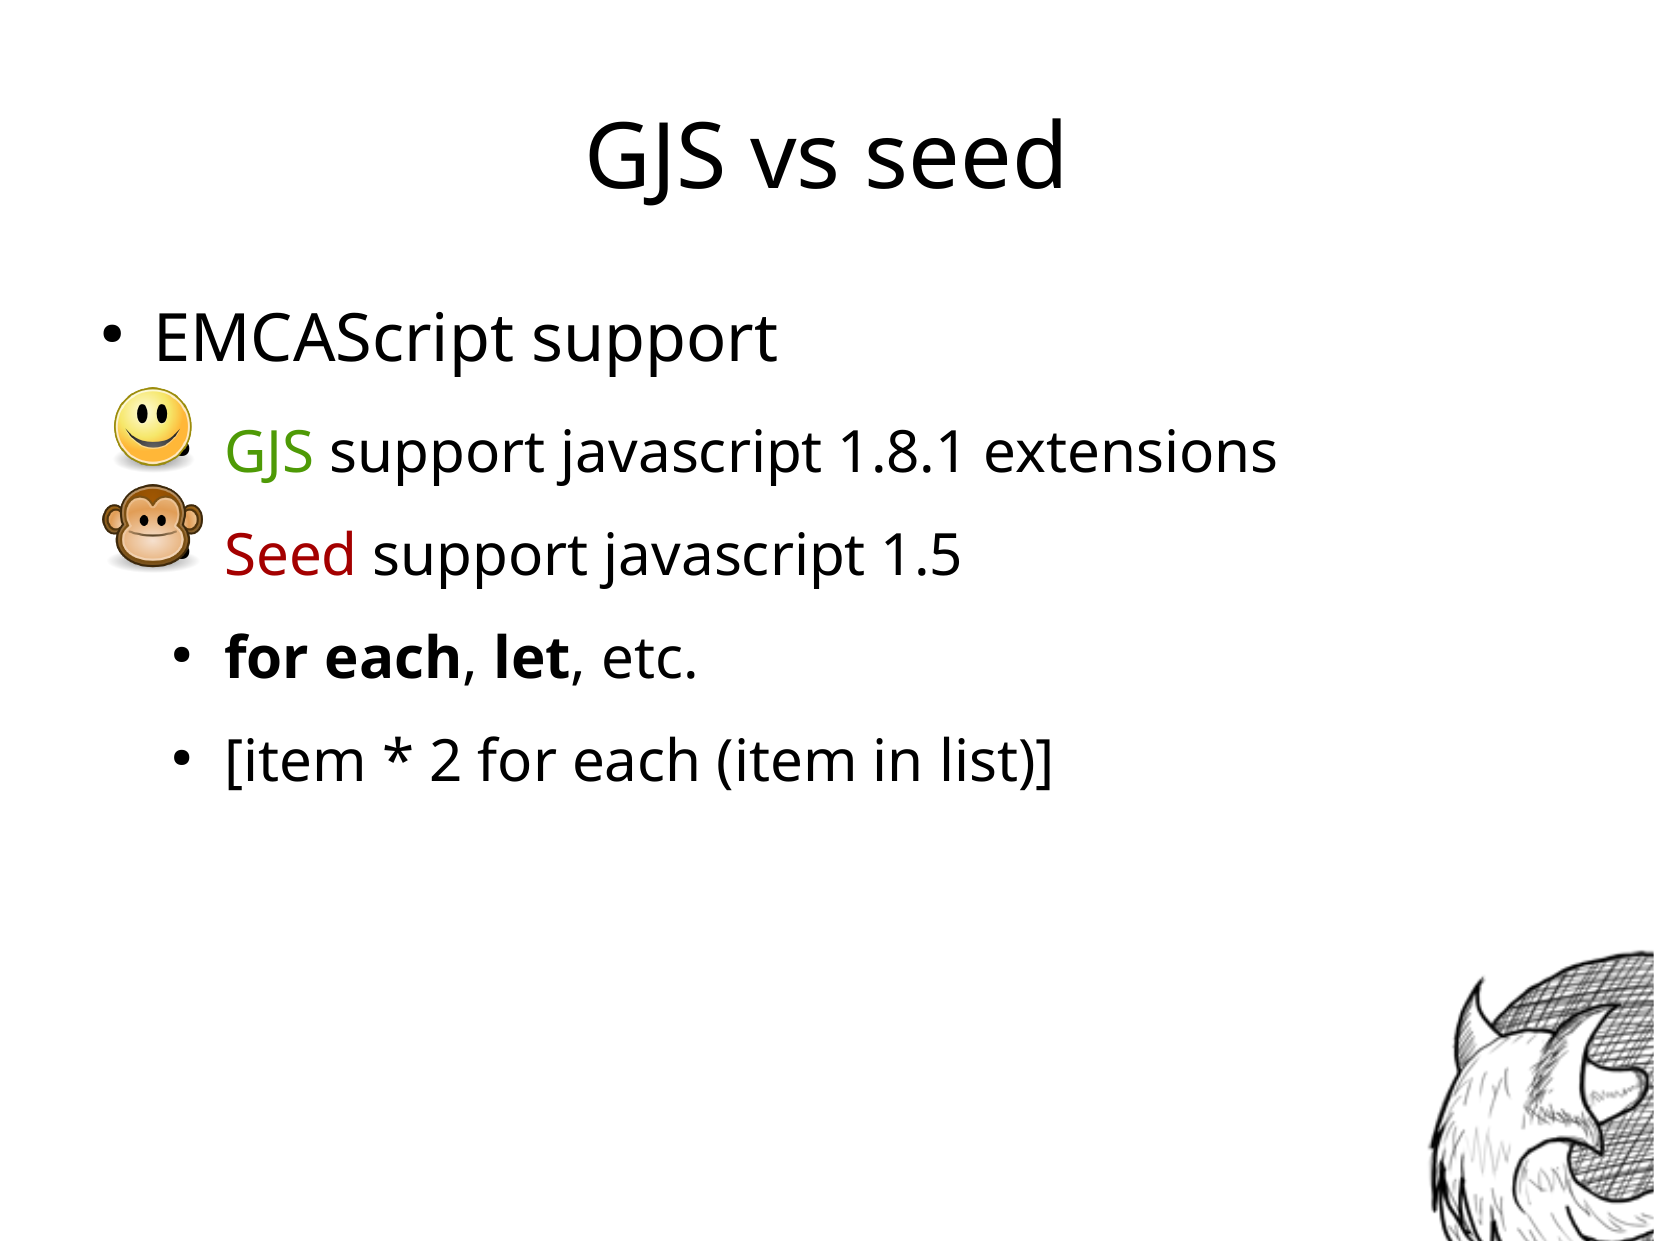

# GJS vs seed
EMCAScript support
GJS support javascript 1.8.1 extensions
Seed support javascript 1.5
for each, let, etc.
[item * 2 for each (item in list)]